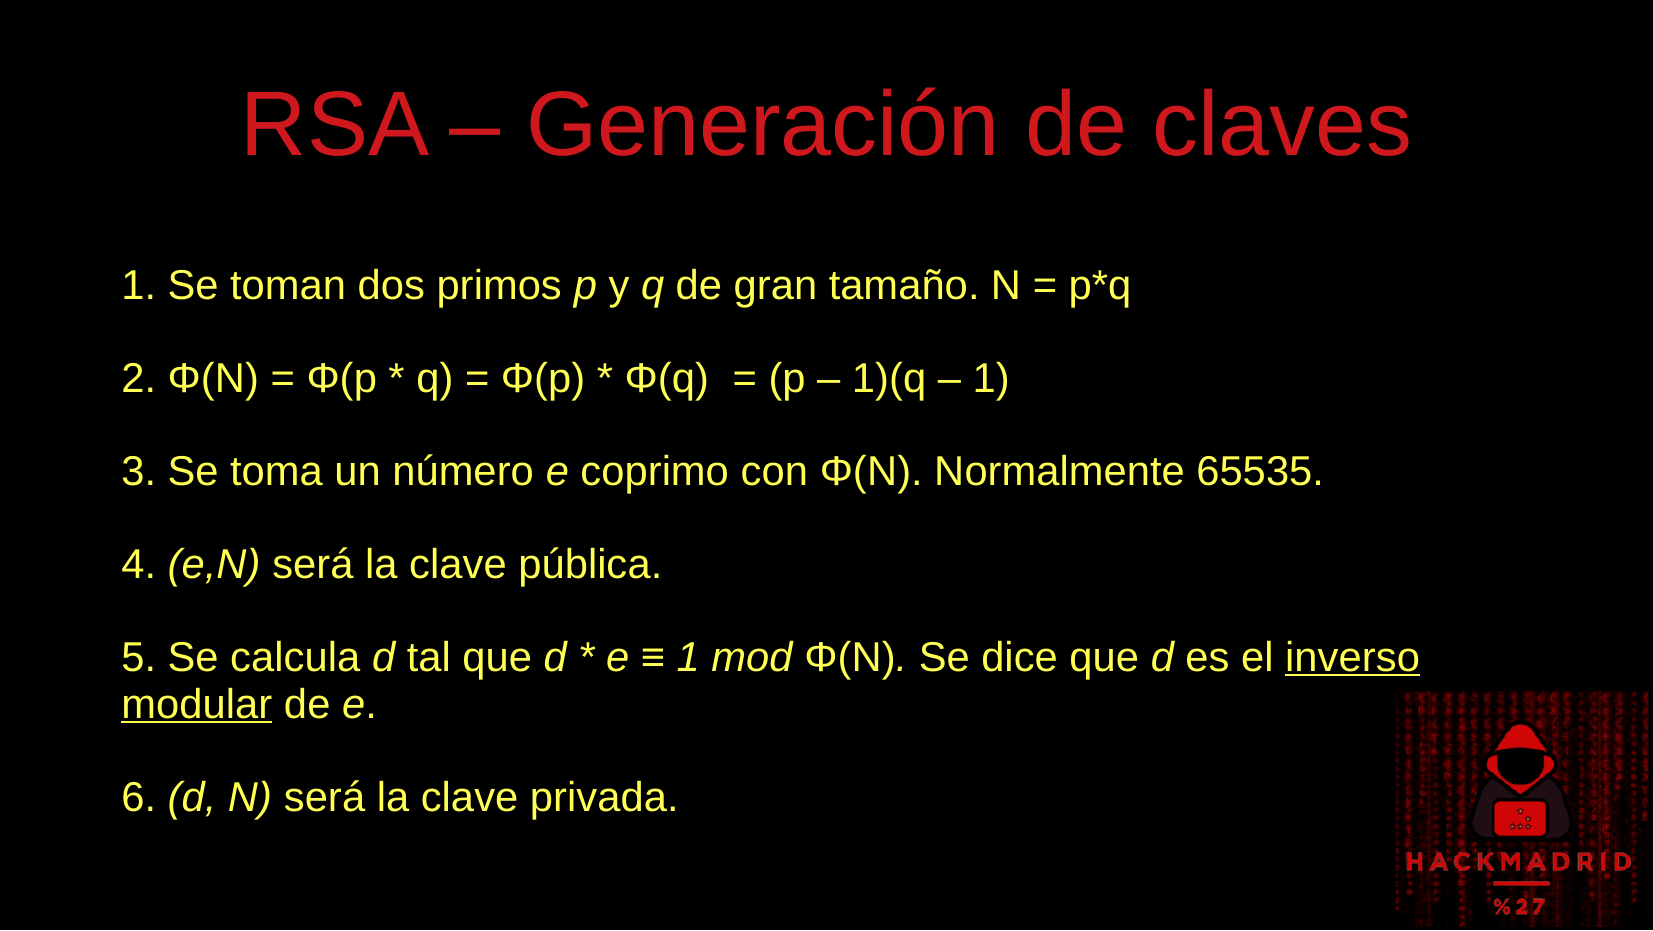

# RSA – Generación de claves
1. Se toman dos primos p y q de gran tamaño. N = p*q
2. Φ(N) = Φ(p * q) = Φ(p) * Φ(q) = (p – 1)(q – 1)
3. Se toma un número e coprimo con Φ(N). Normalmente 65535.
4. (e,N) será la clave pública.
5. Se calcula d tal que d * e ≡ 1 mod Φ(N). Se dice que d es el inverso modular de e.
6. (d, N) será la clave privada.